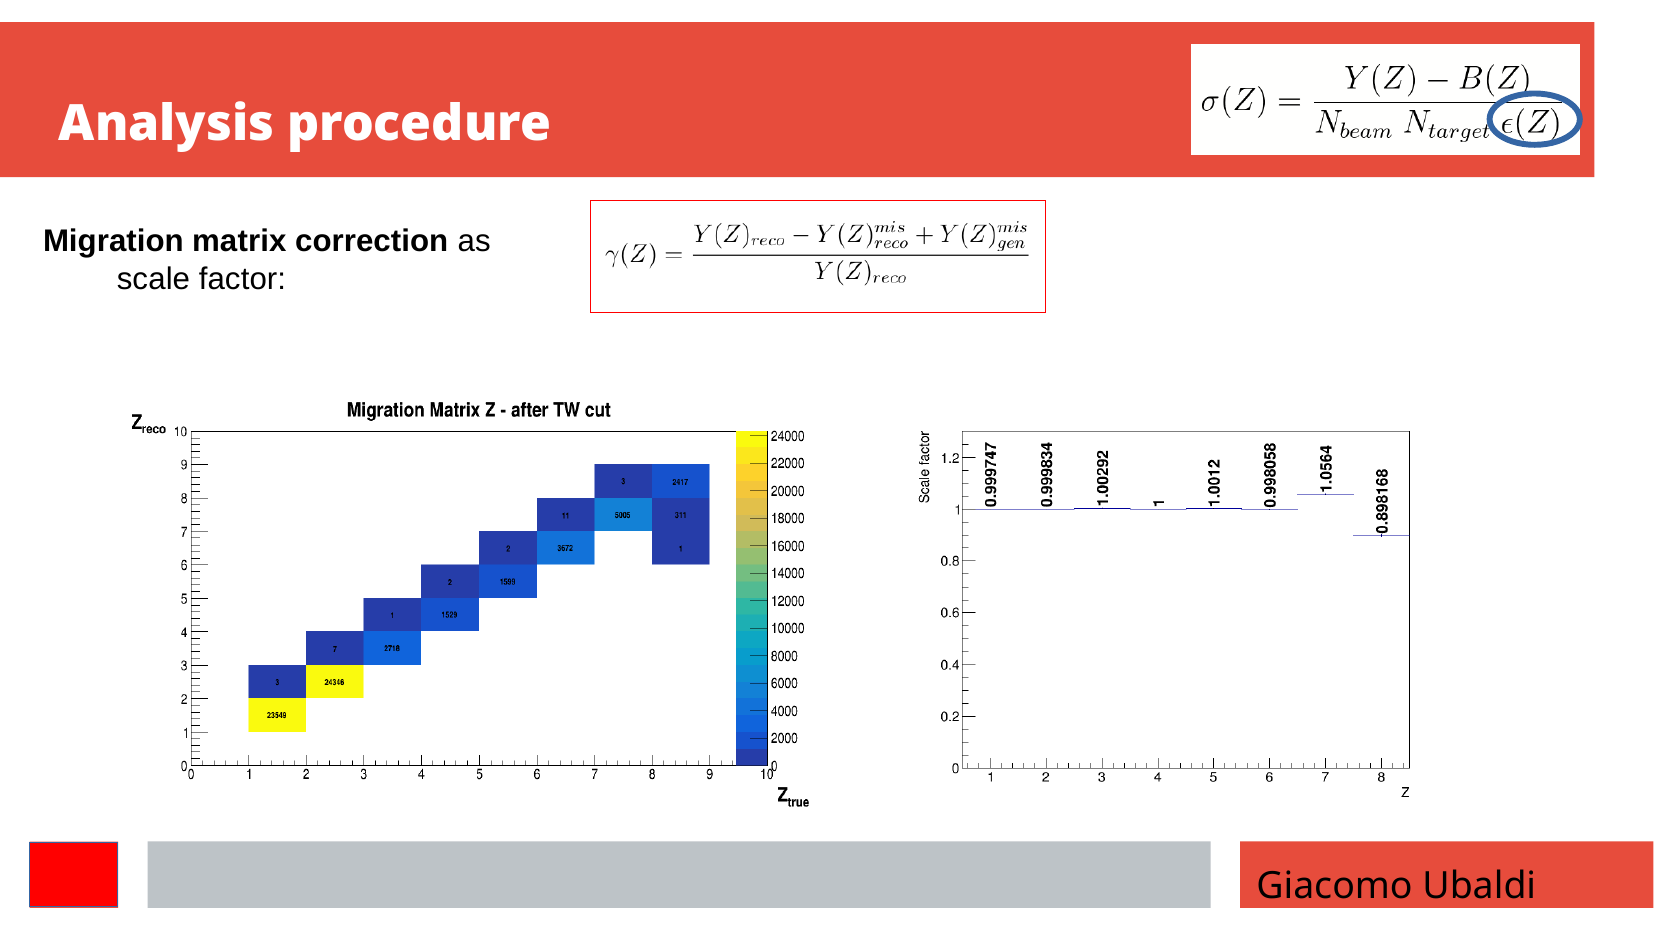

# Analysis procedure
Migration matrix correction as
	scale factor:
24
Giacomo Ubaldi